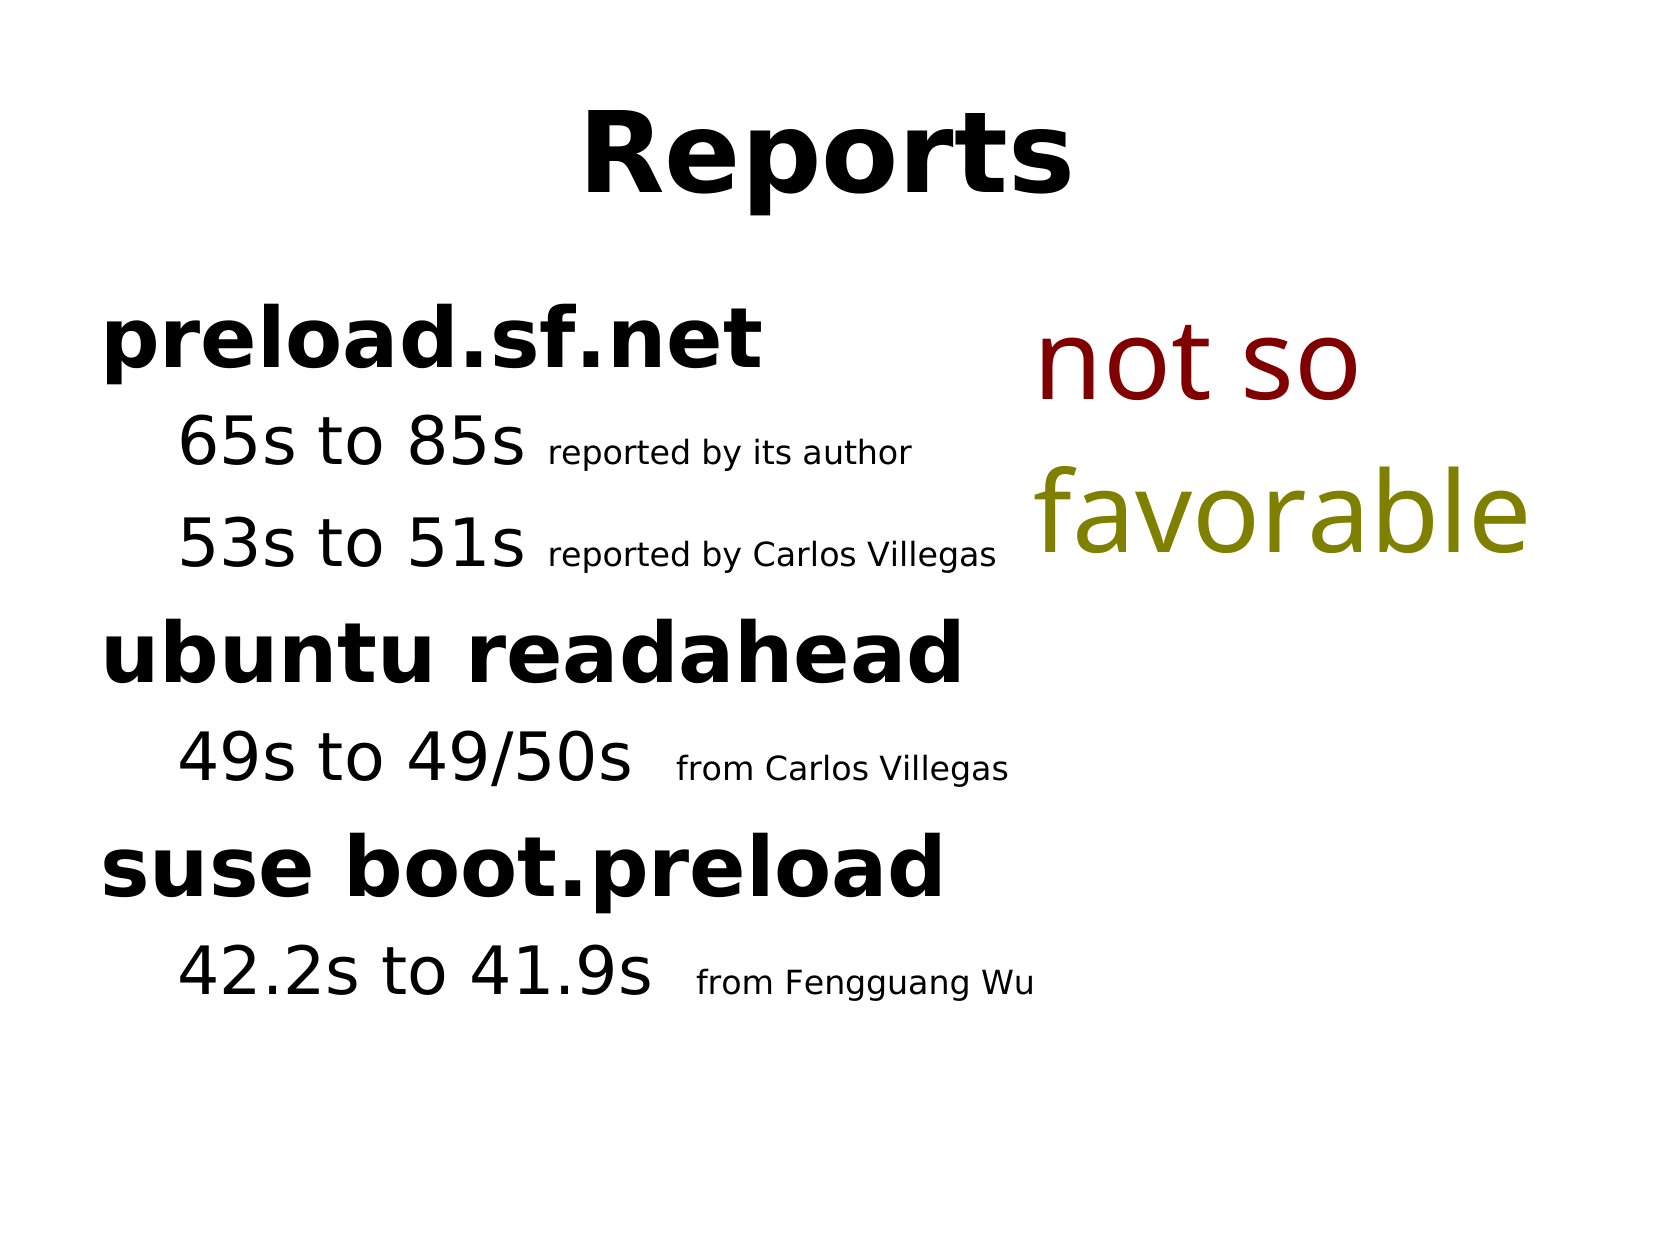

# Reports
not so
favorable
preload.sf.net
65s to 85s reported by its author
53s to 51s reported by Carlos Villegas
ubuntu readahead
49s to 49/50s from Carlos Villegas
suse boot.preload
42.2s to 41.9s from Fengguang Wu